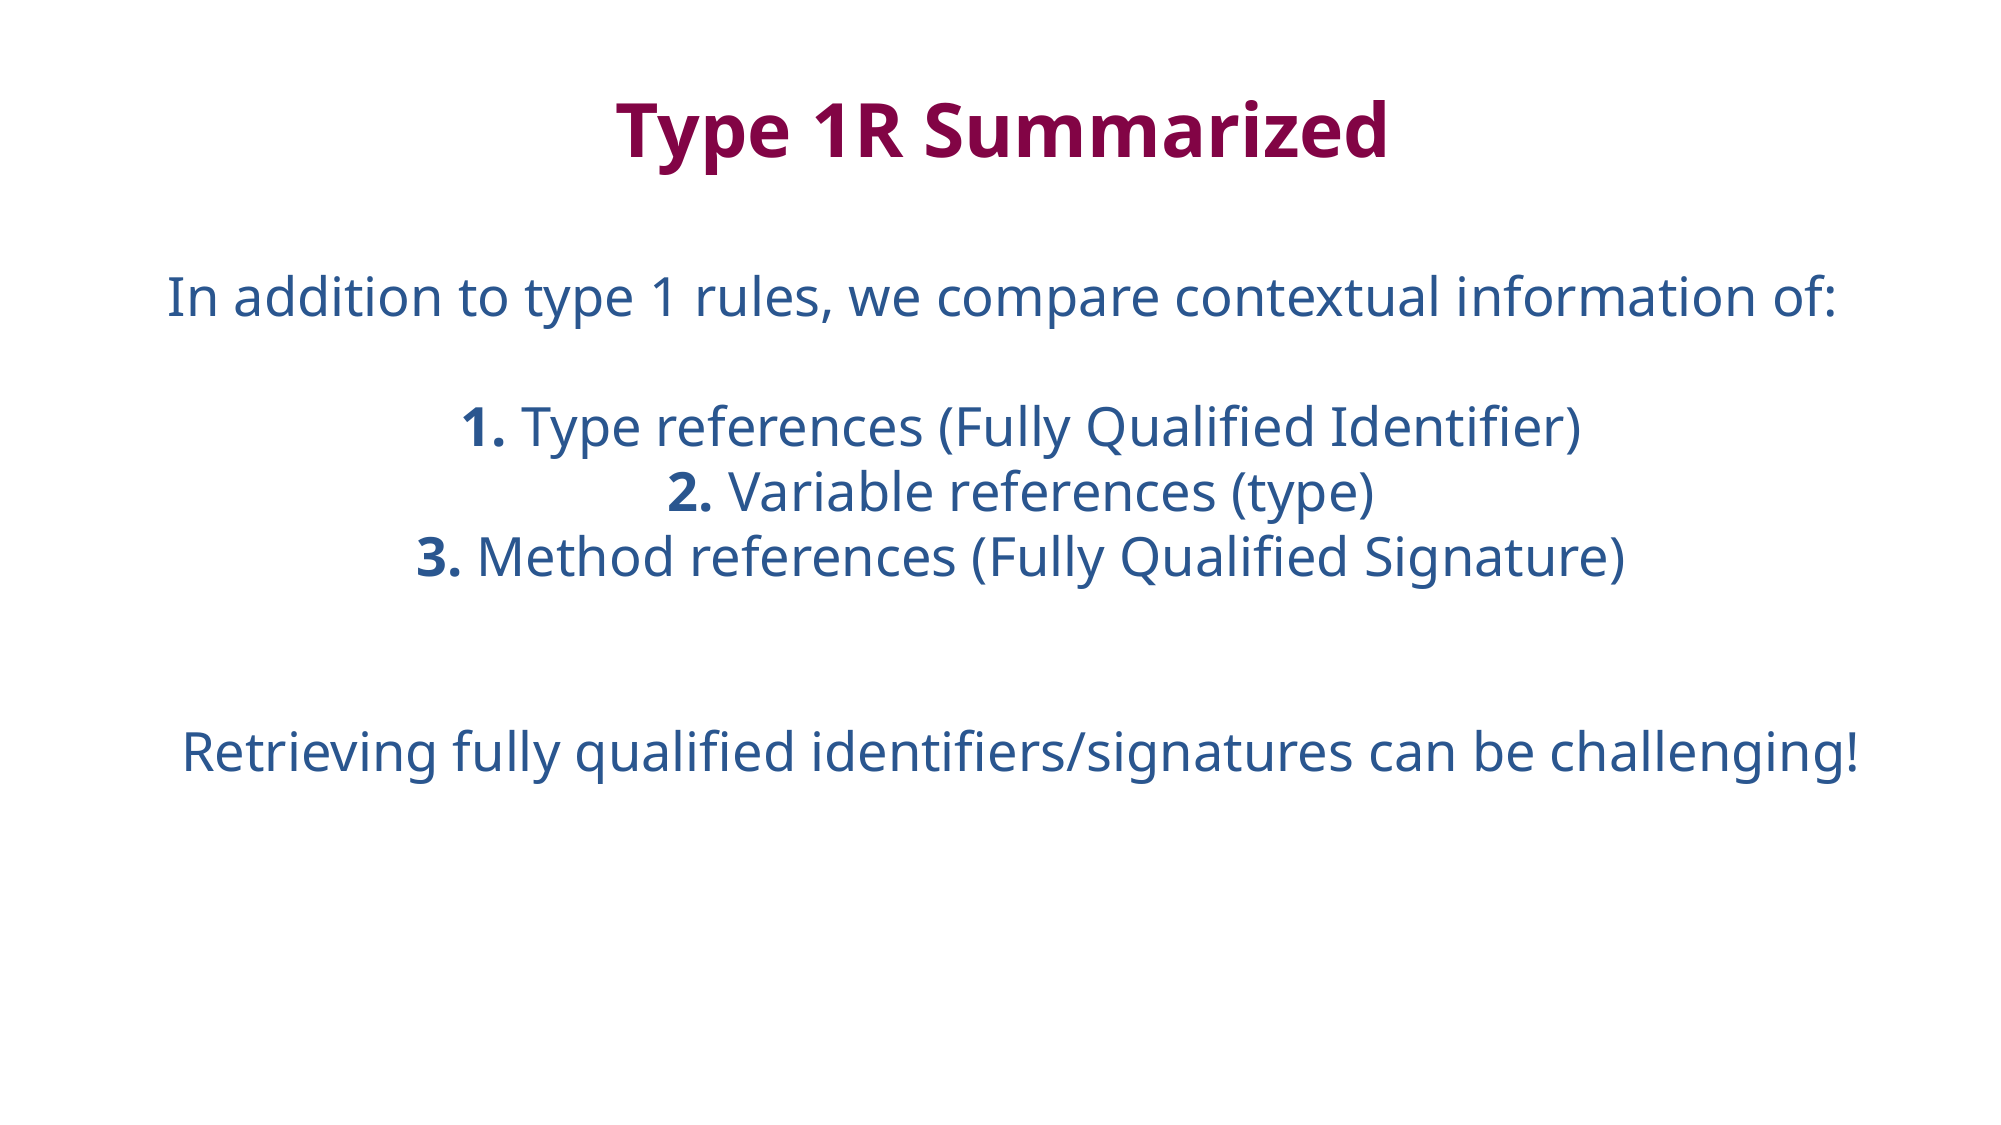

Type 1R Summarized
In addition to type 1 rules, we compare contextual information of:
1. Type references (Fully Qualified Identifier)
2. Variable references (type)
3. Method references (Fully Qualified Signature)
Retrieving fully qualified identifiers/signatures can be challenging!